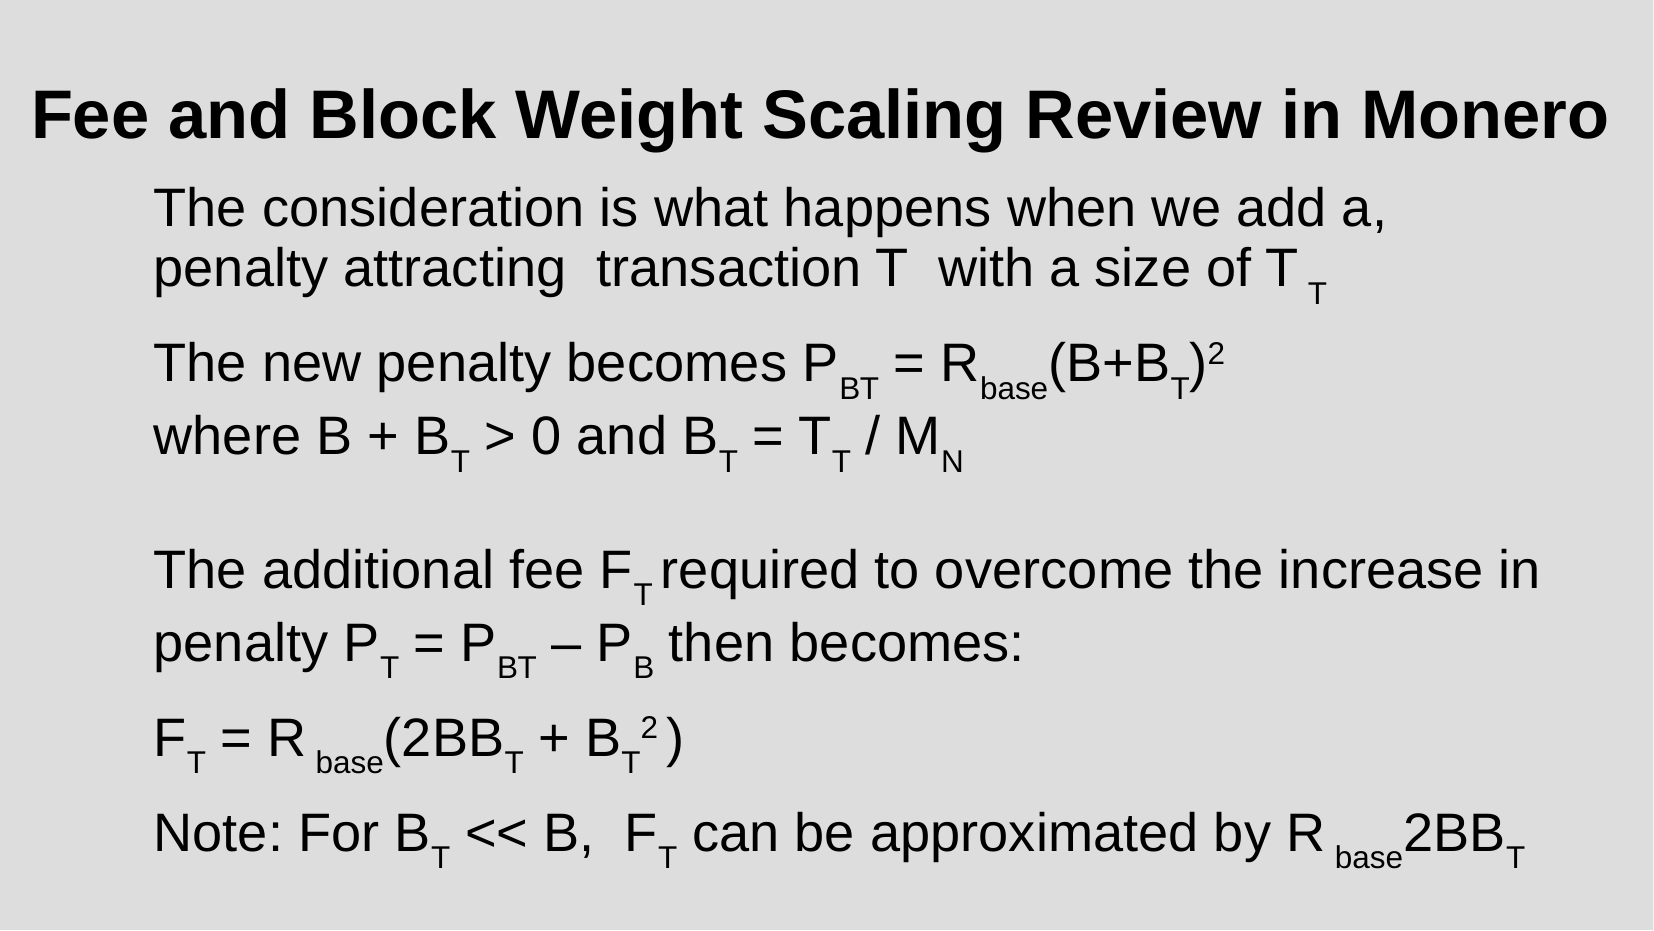

Fee and Block Weight Scaling Review in Monero
# The consideration is what happens when we add a, penalty attracting transaction T with a size of T T
The new penalty becomes PBT = Rbase(B+BT)2
where B + BT > 0 and BT = TT / MN
The additional fee FT required to overcome the increase in penalty PT = PBT – PB then becomes:
FT = R base(2BBT + BT2 )
Note: For BT << B, FT can be approximated by R base2BBT